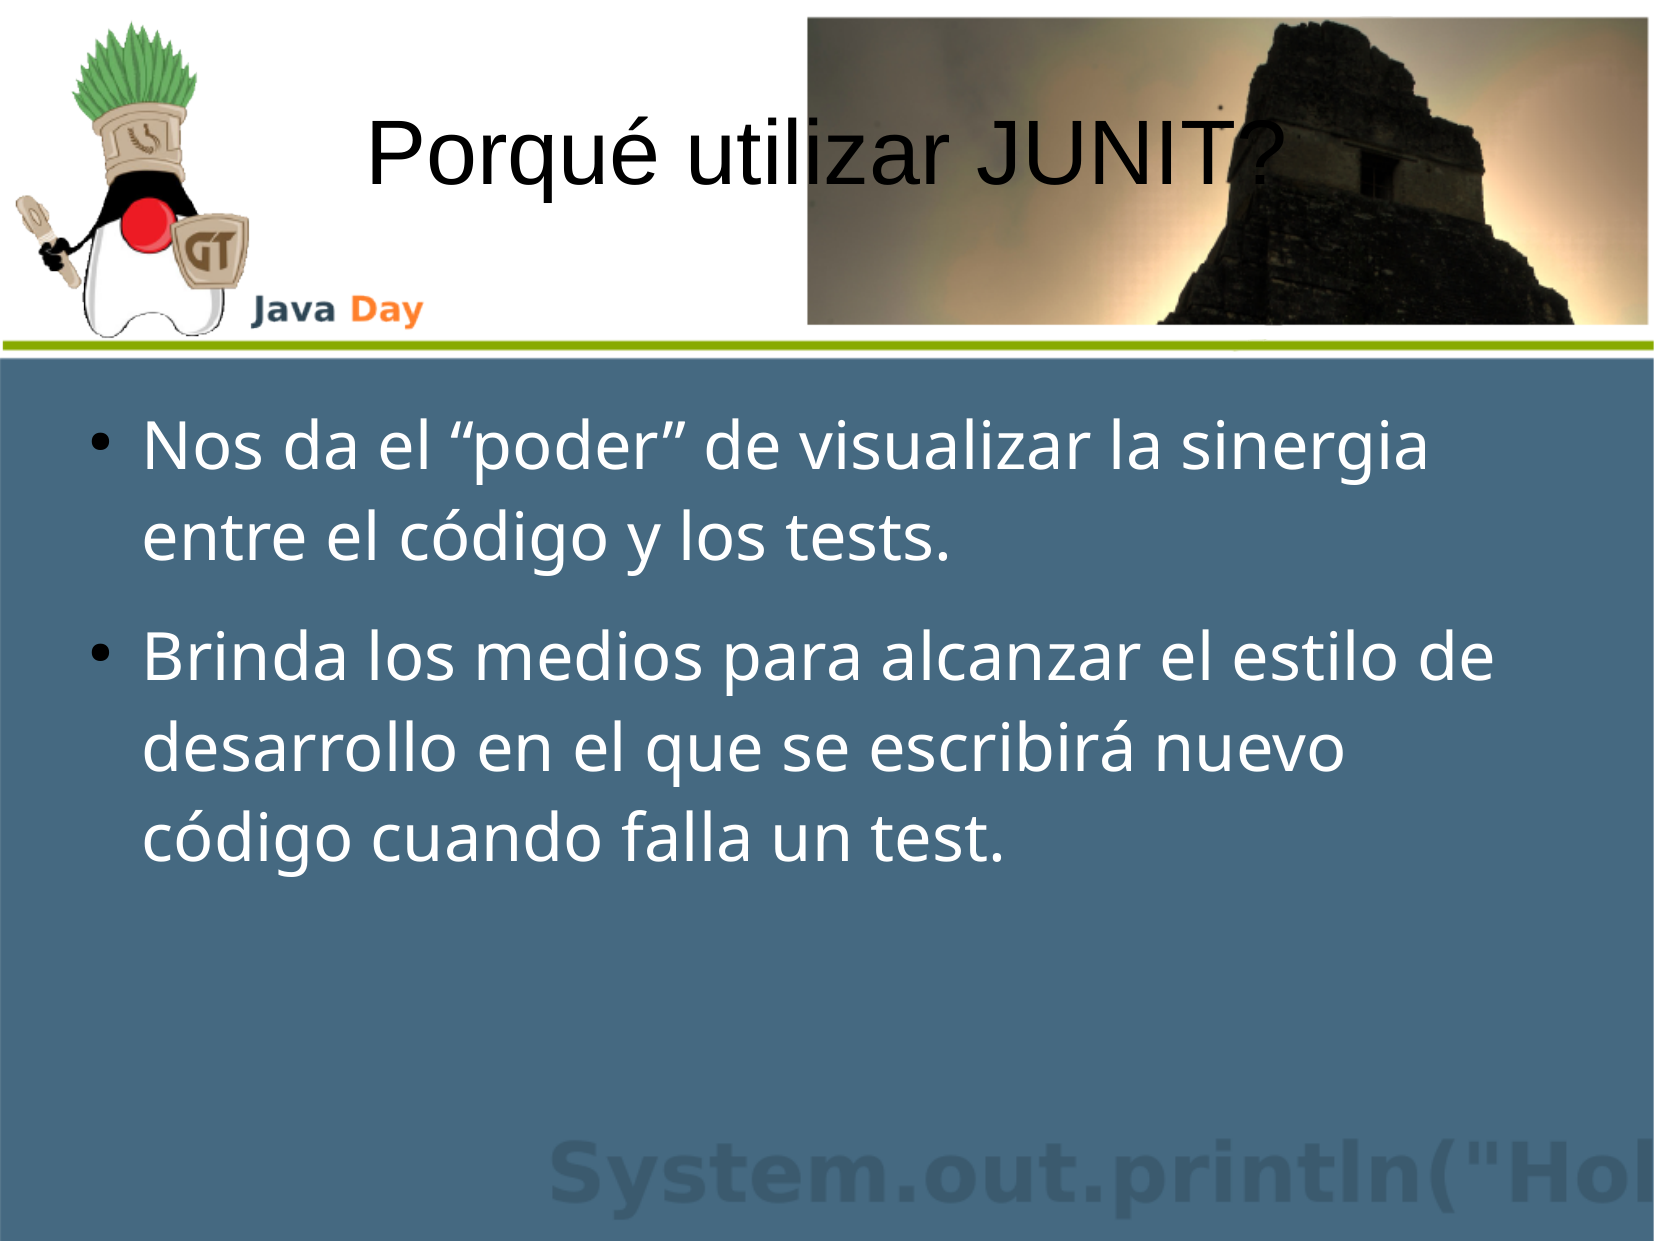

# Porqué utilizar JUNIT?
Nos da el “poder” de visualizar la sinergia entre el código y los tests.
Brinda los medios para alcanzar el estilo de desarrollo en el que se escribirá nuevo código cuando falla un test.